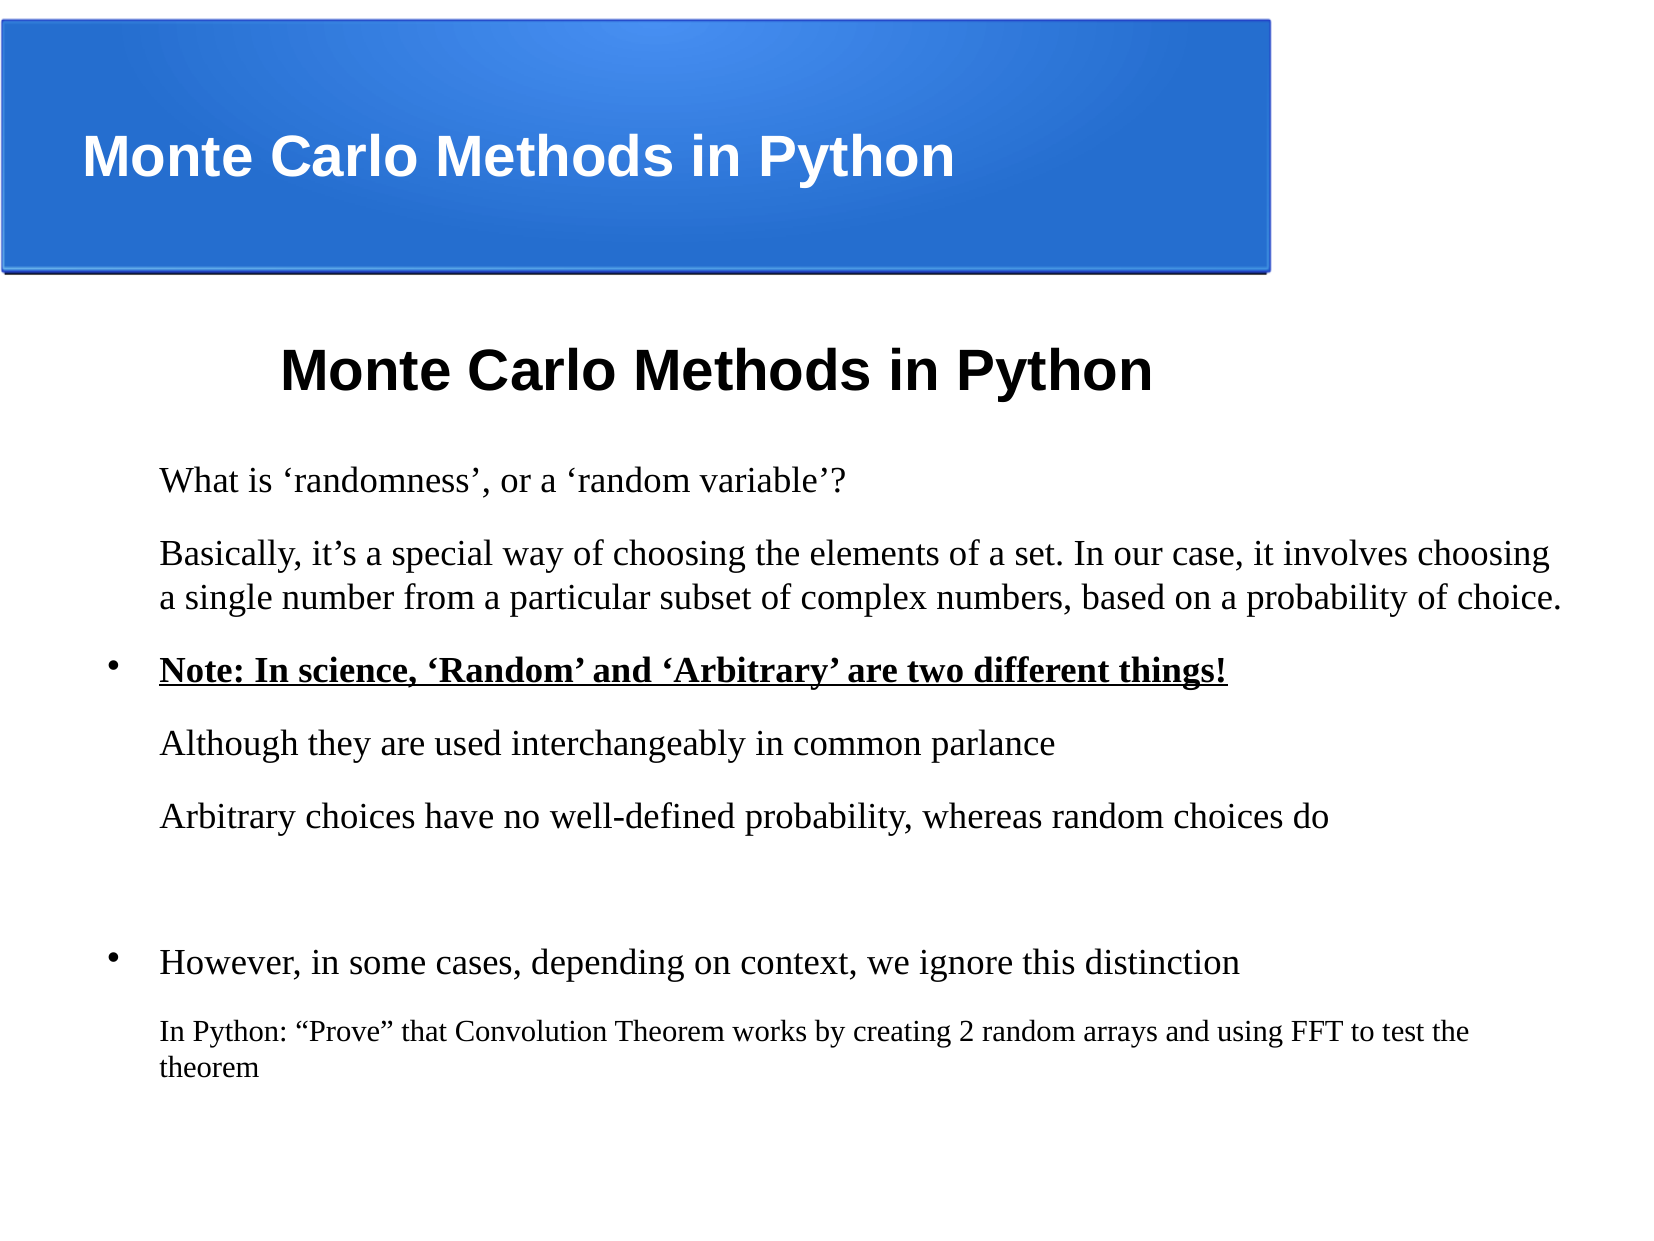

Monte Carlo Methods in Python
Monte Carlo Methods in Python
What is ‘randomness’, or a ‘random variable’?
Basically, it’s a special way of choosing the elements of a set. In our case, it involves choosing a single number from a particular subset of complex numbers, based on a probability of choice.
Note: In science, ‘Random’ and ‘Arbitrary’ are two different things!
Although they are used interchangeably in common parlance
Arbitrary choices have no well-defined probability, whereas random choices do
However, in some cases, depending on context, we ignore this distinction
In Python: “Prove” that Convolution Theorem works by creating 2 random arrays and using FFT to test the theorem